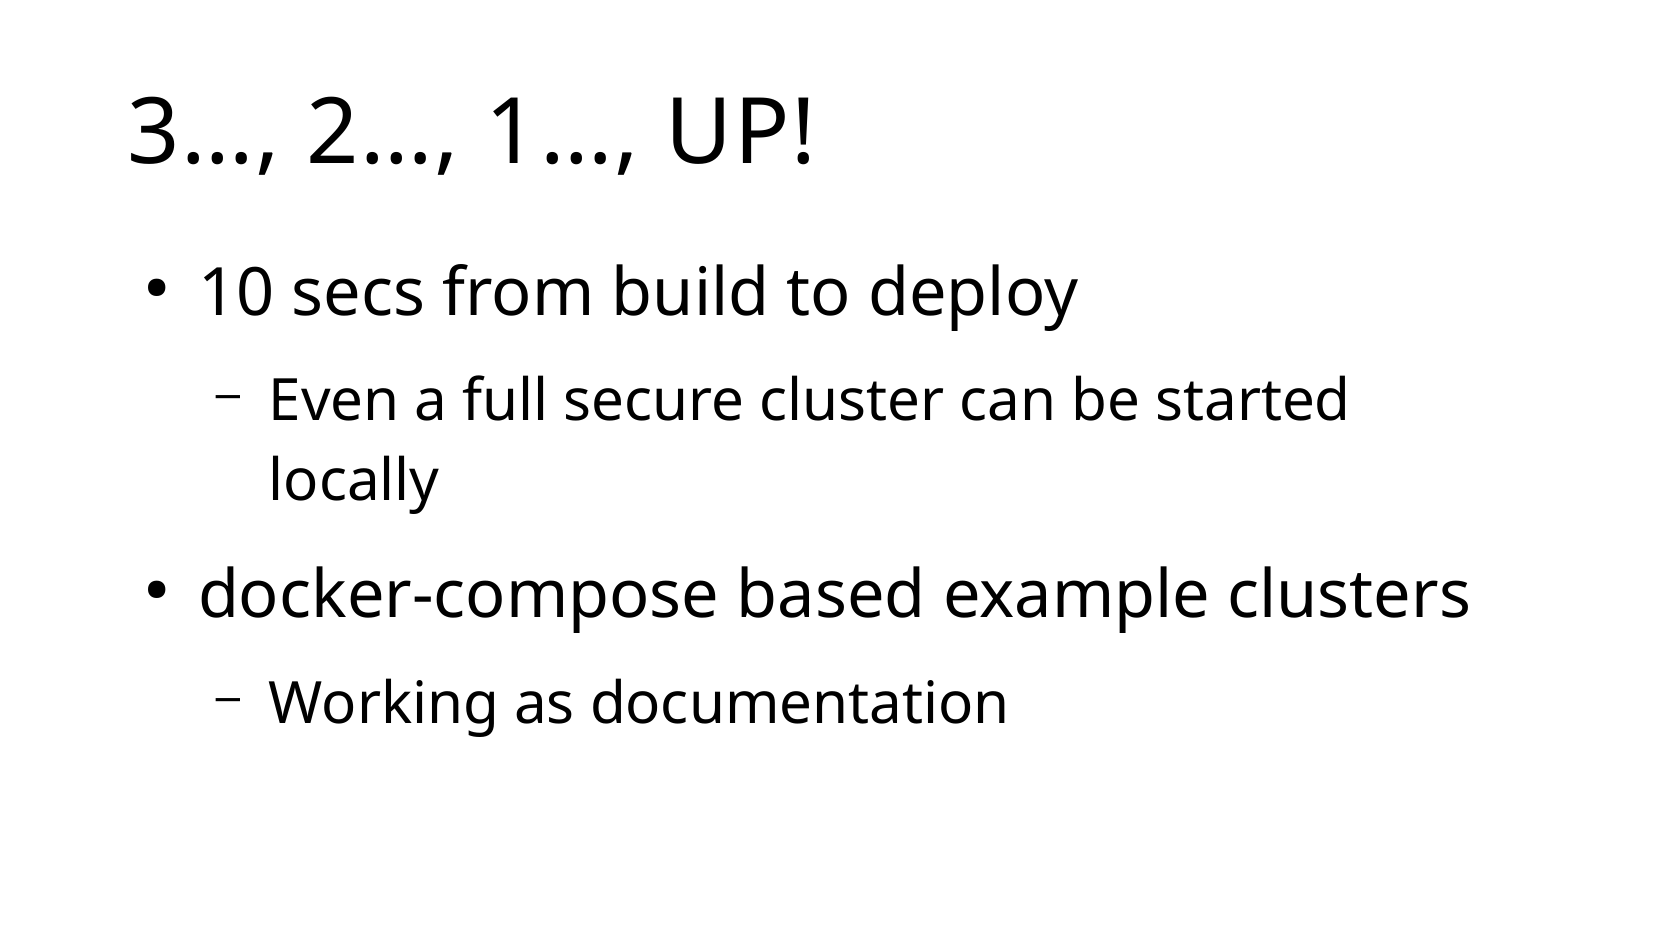

# 3…, 2…, 1…, UP!
10 secs from build to deploy
Even a full secure cluster can be started locally
docker-compose based example clusters
Working as documentation